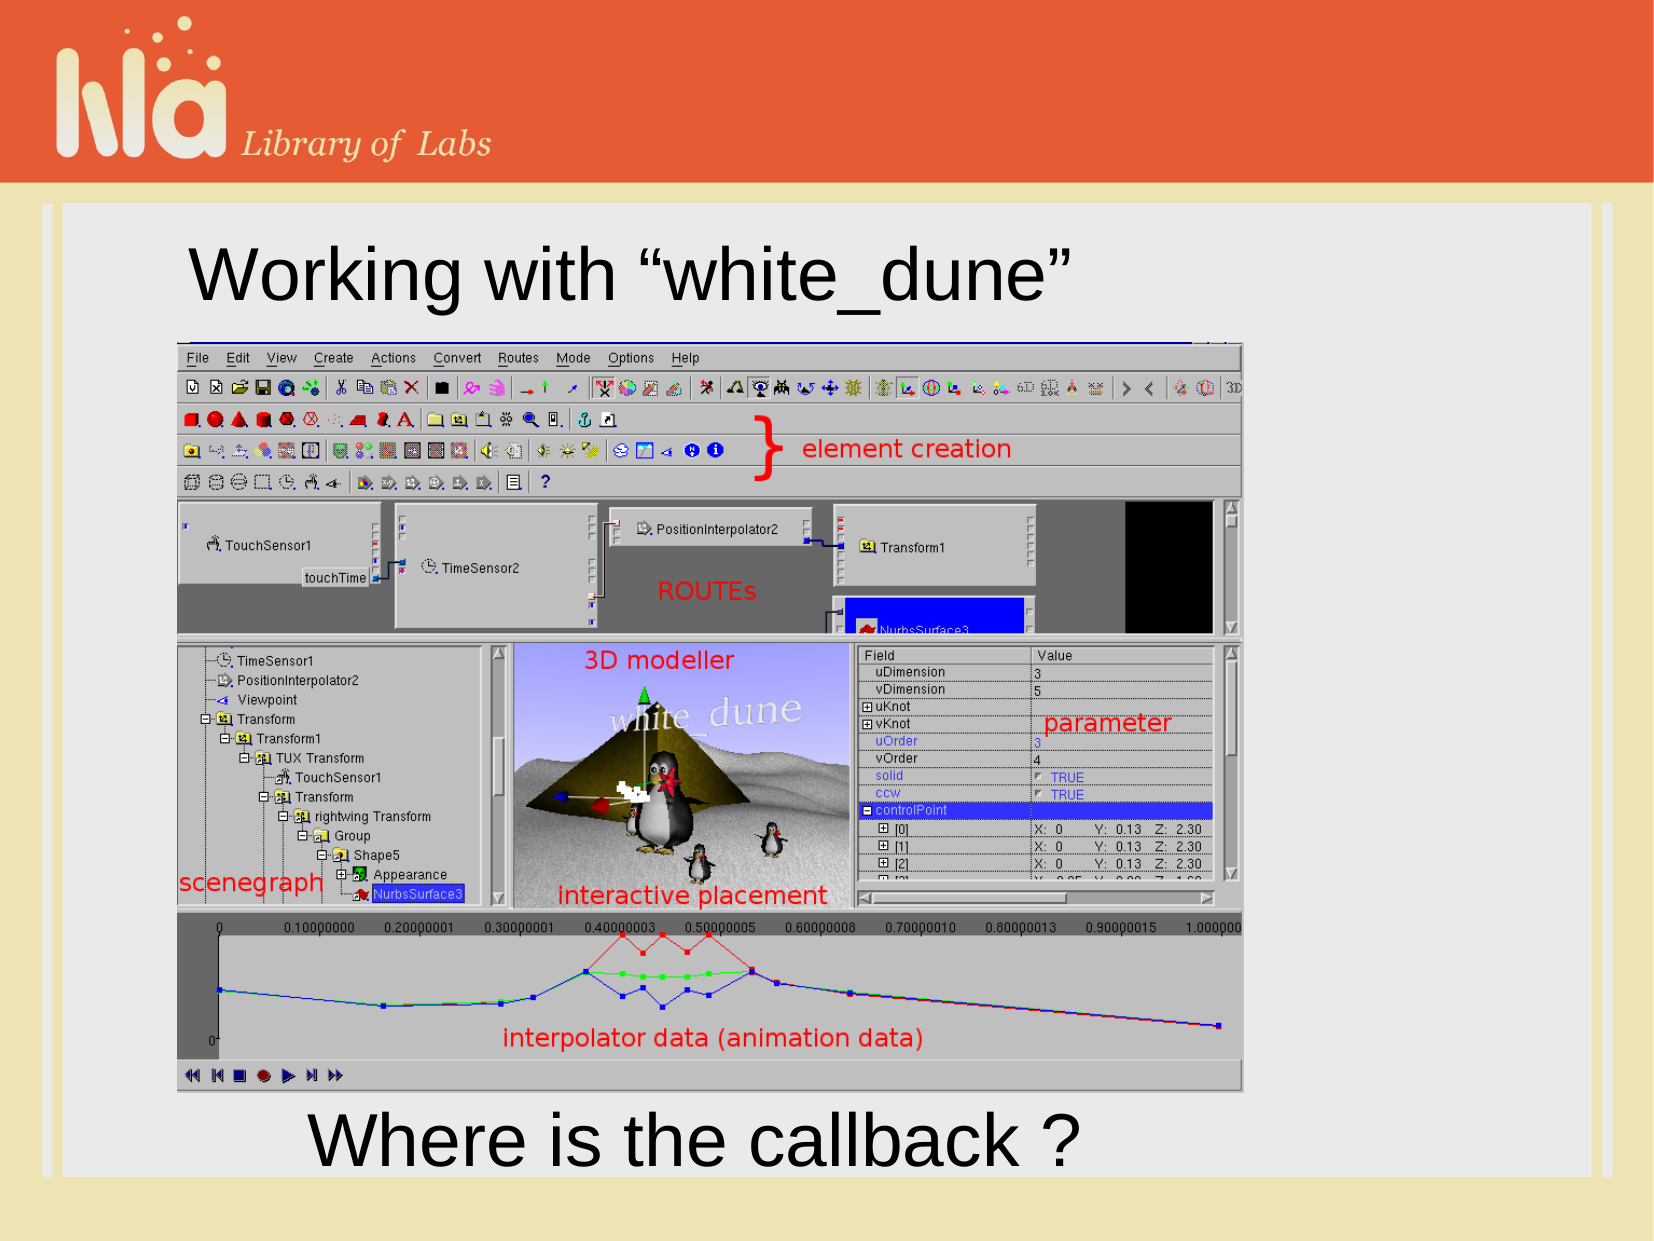

Working with “white_dune”
Where is the callback ?